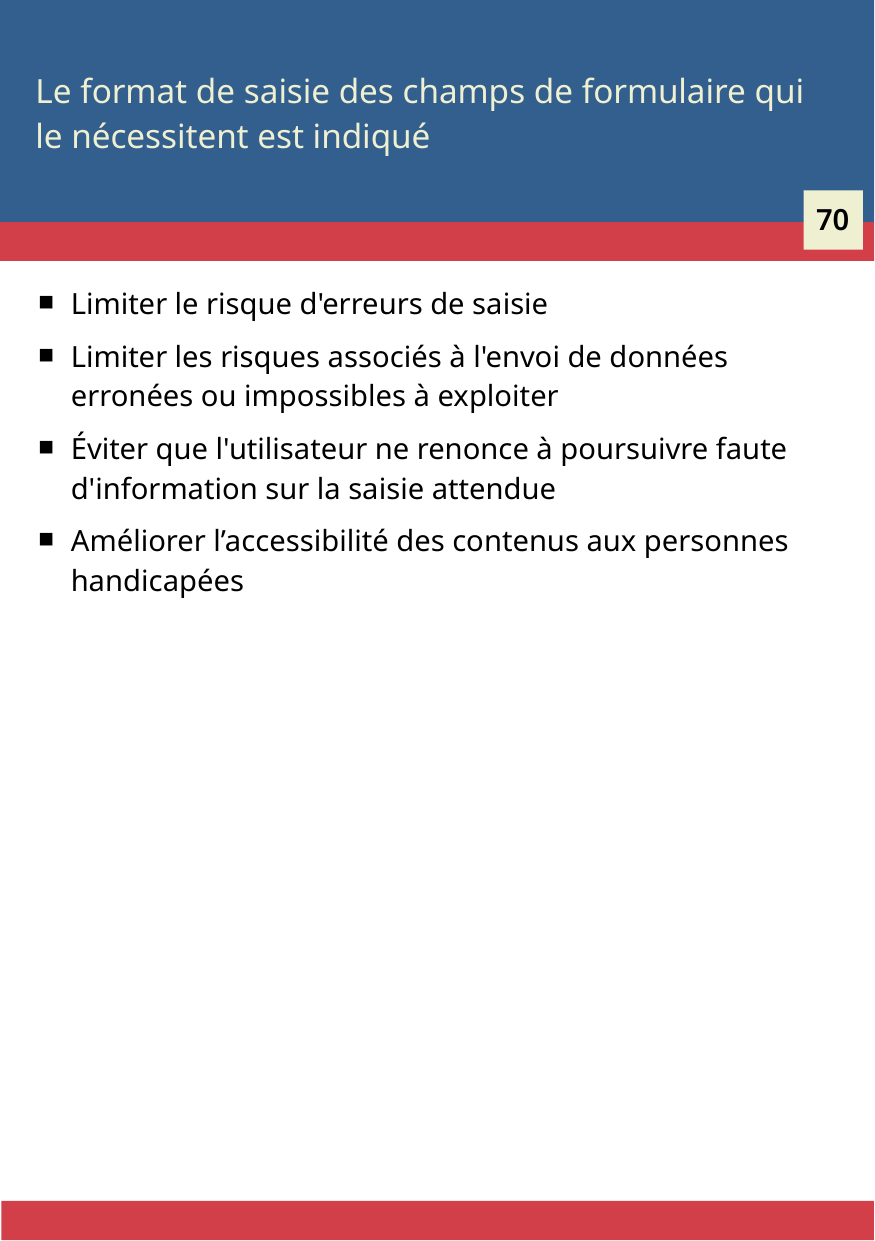

# Le format de saisie des champs de formulaire qui le nécessitent est indiqué
70
Limiter le risque d'erreurs de saisie
Limiter les risques associés à l'envoi de données erronées ou impossibles à exploiter
Éviter que l'utilisateur ne renonce à poursuivre faute d'information sur la saisie attendue
Améliorer l’accessibilité des contenus aux personnes handicapées